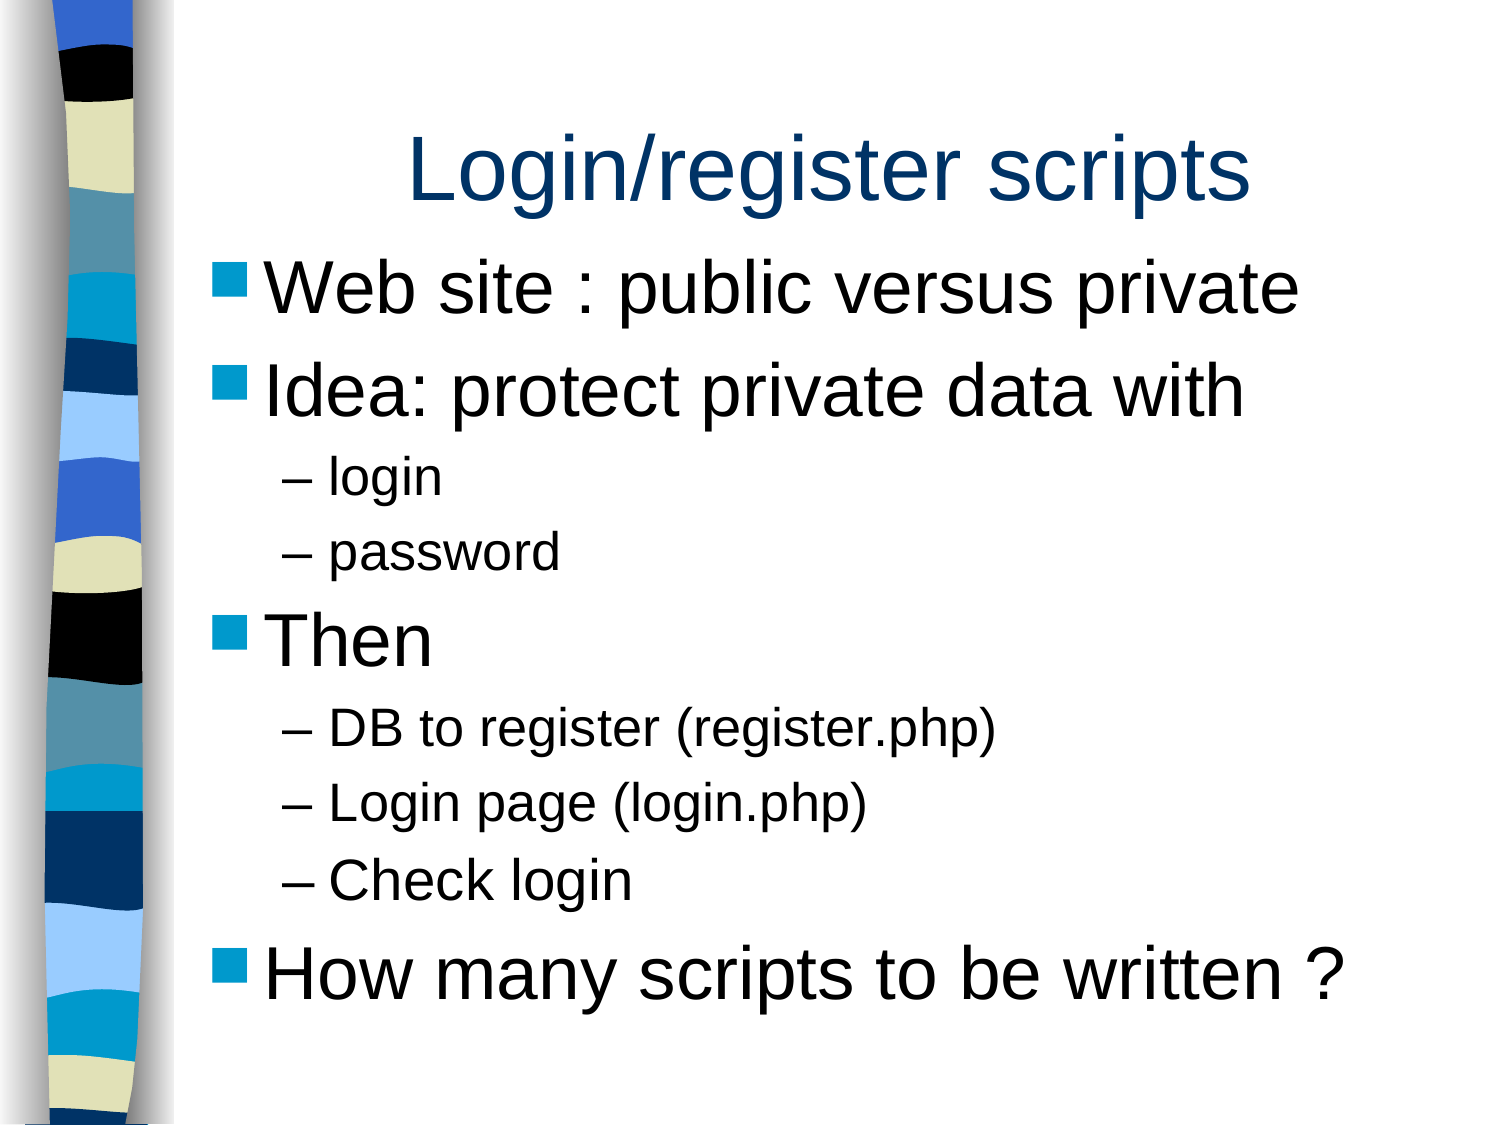

# Login/register scripts
Web site : public versus private
Idea: protect private data with
login
password
Then
DB to register (register.php)
Login page (login.php)
Check login
How many scripts to be written ?